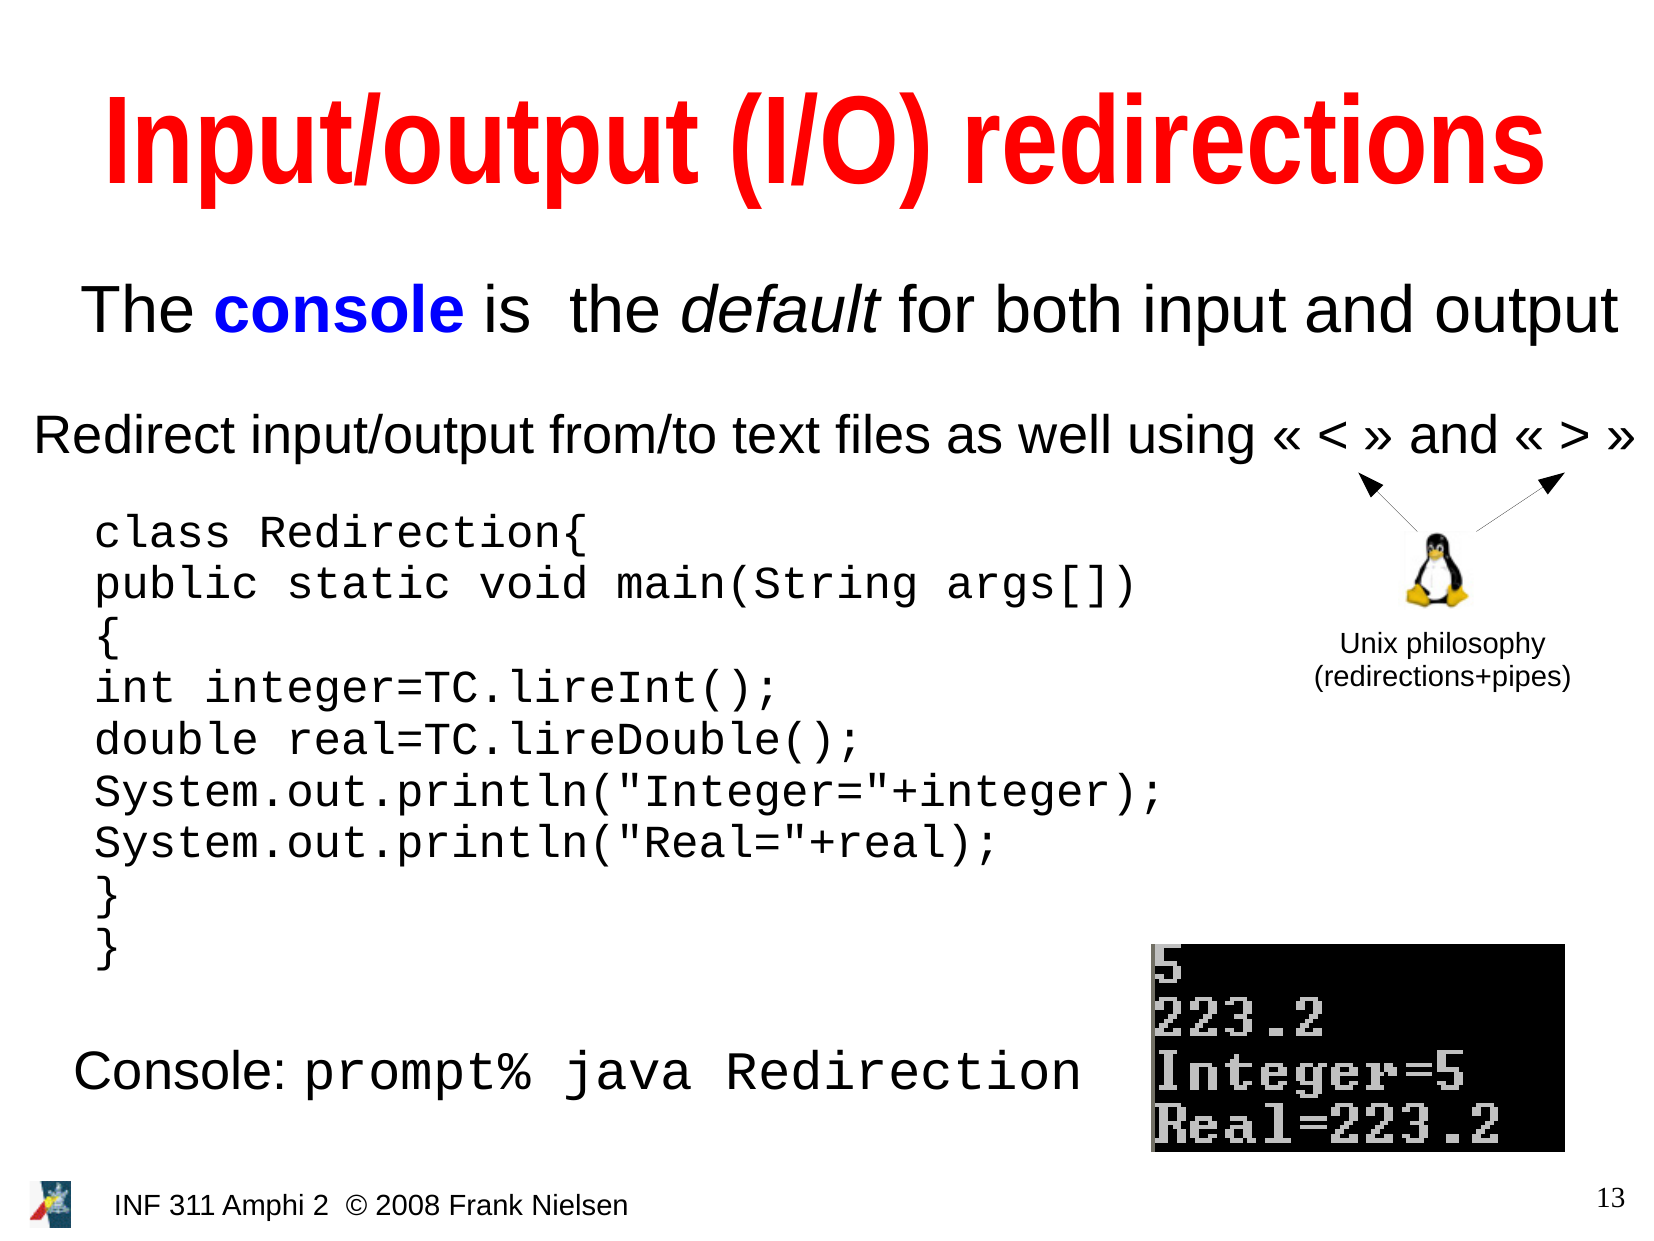

Input/output (I/O) redirections
The console is the default for both input and output
Redirect input/output from/to text files as well using « < » and « > »
class Redirection{
public static void main(String args[])
{
int integer=TC.lireInt();
double real=TC.lireDouble();
System.out.println("Integer="+integer);
System.out.println("Real="+real);
}
}
Unix philosophy
(redirections+pipes)
Console: prompt% java Redirection